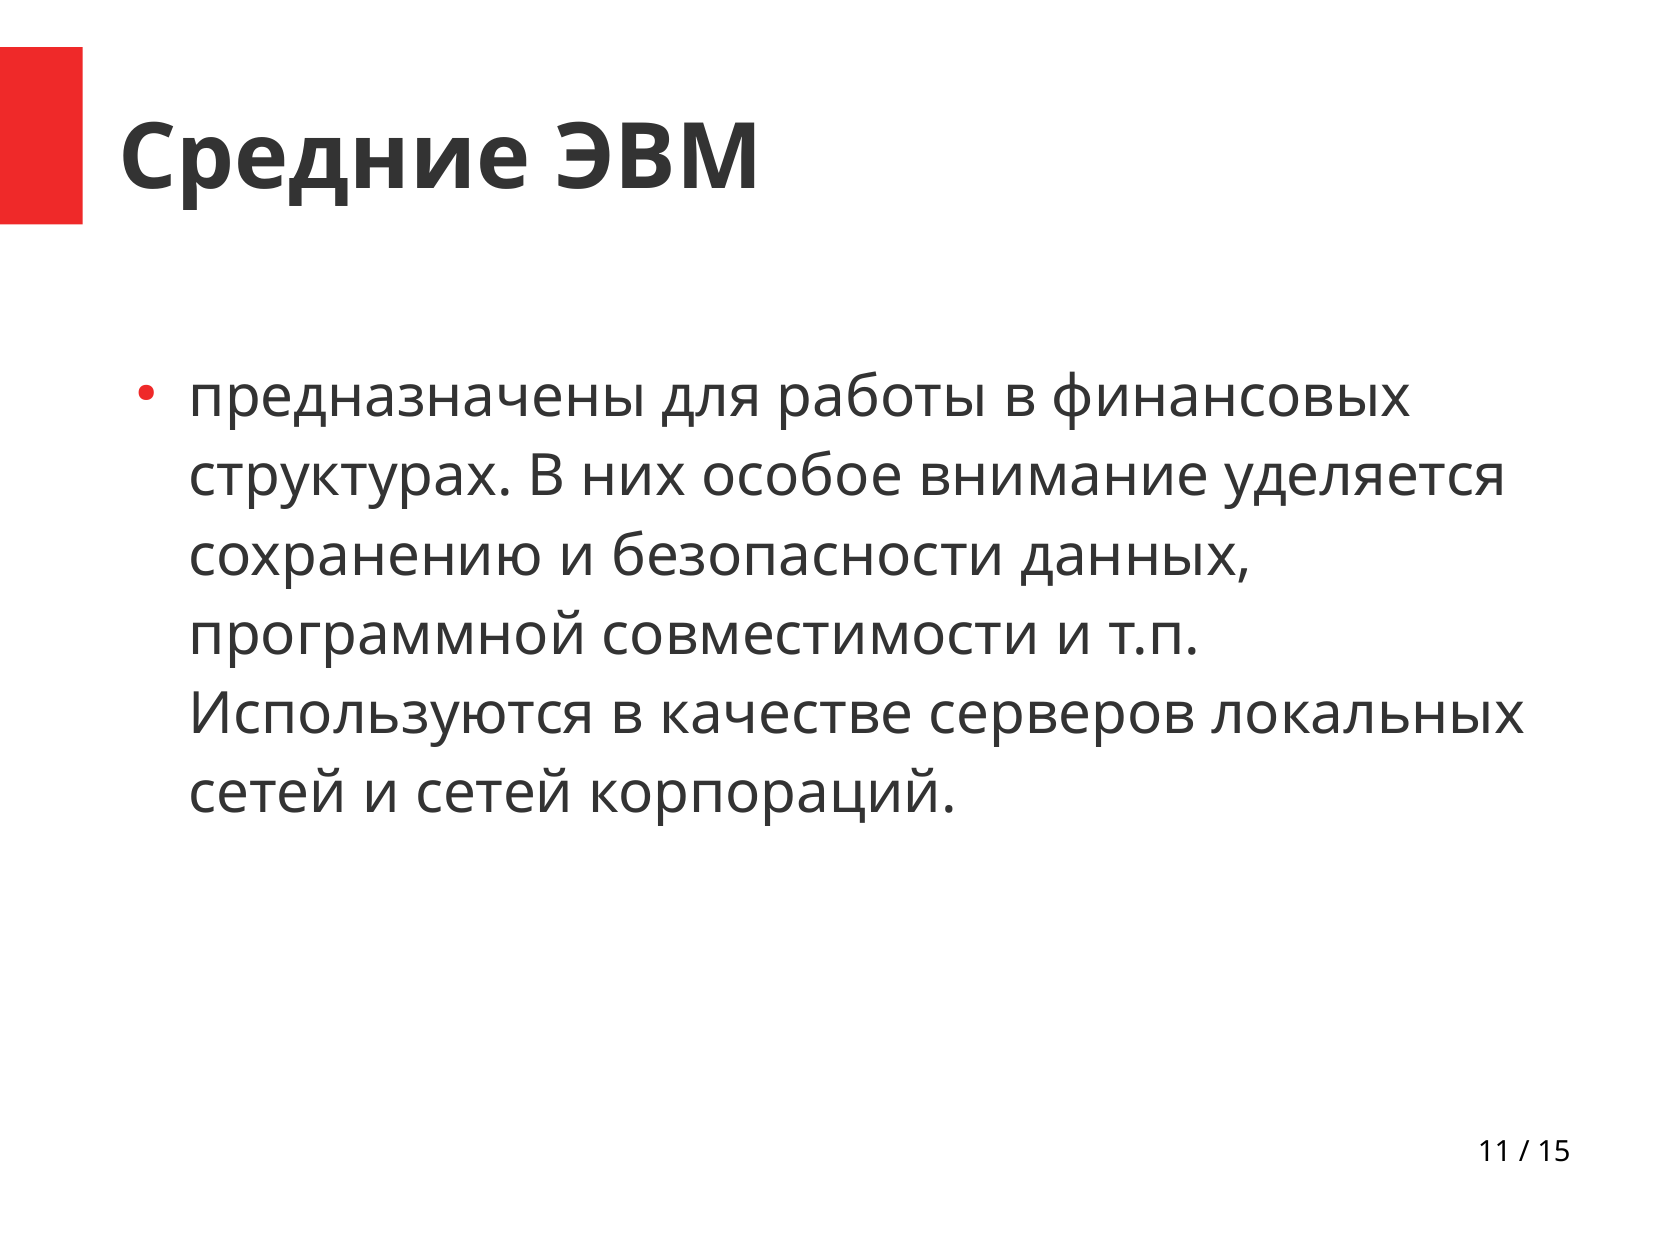

# Средние ЭВМ
предназначены для работы в финансовых структурах. В них особое внимание уделяется сохранению и безопасности данных, программной совместимости и т.п. Используются в качестве серверов локальных сетей и сетей корпораций.
11